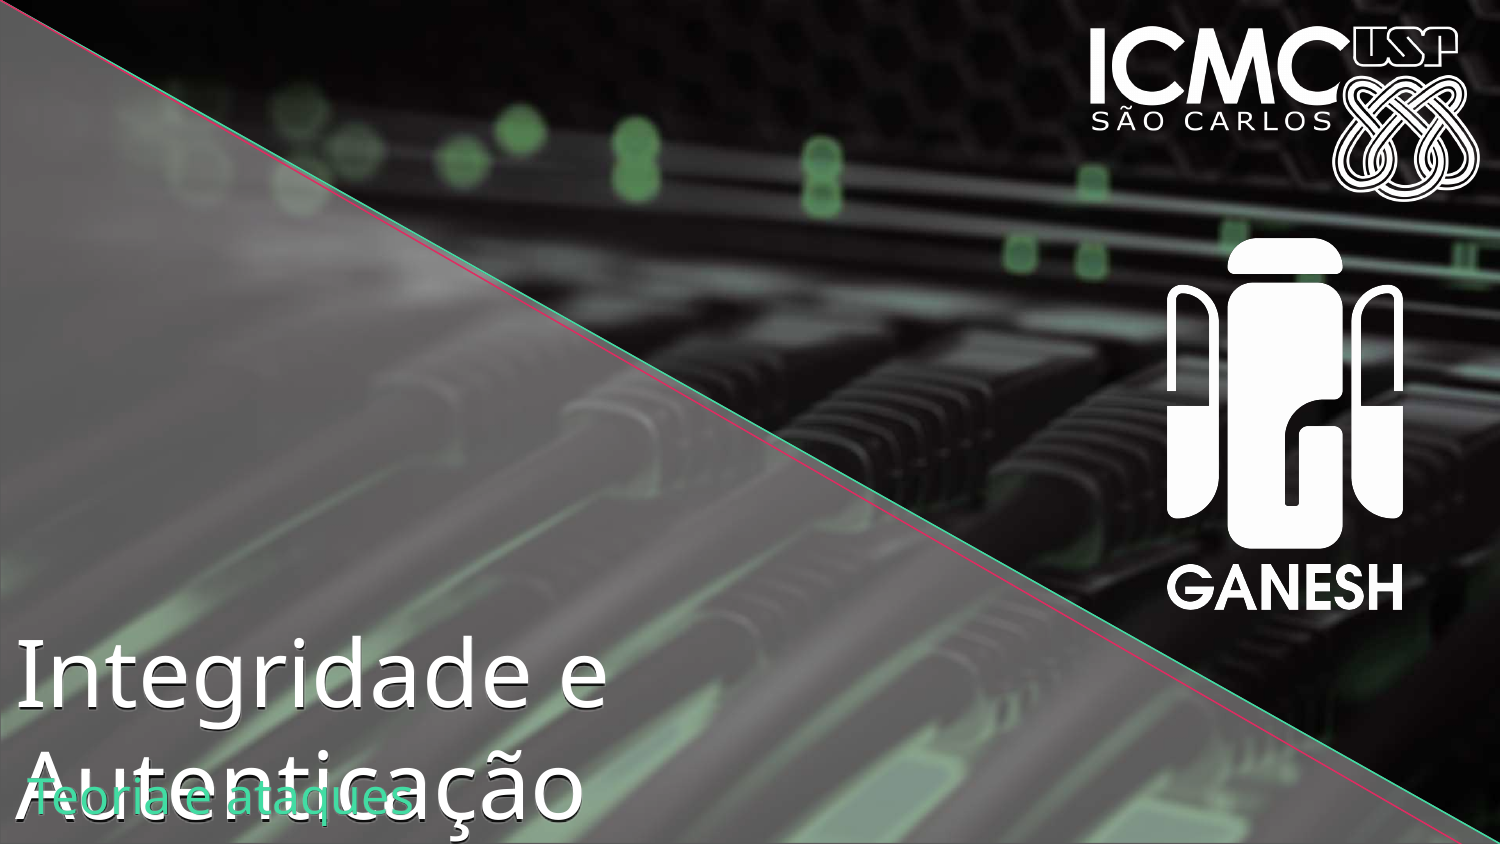

# Integridade e Autenticação
Teoria e ataques